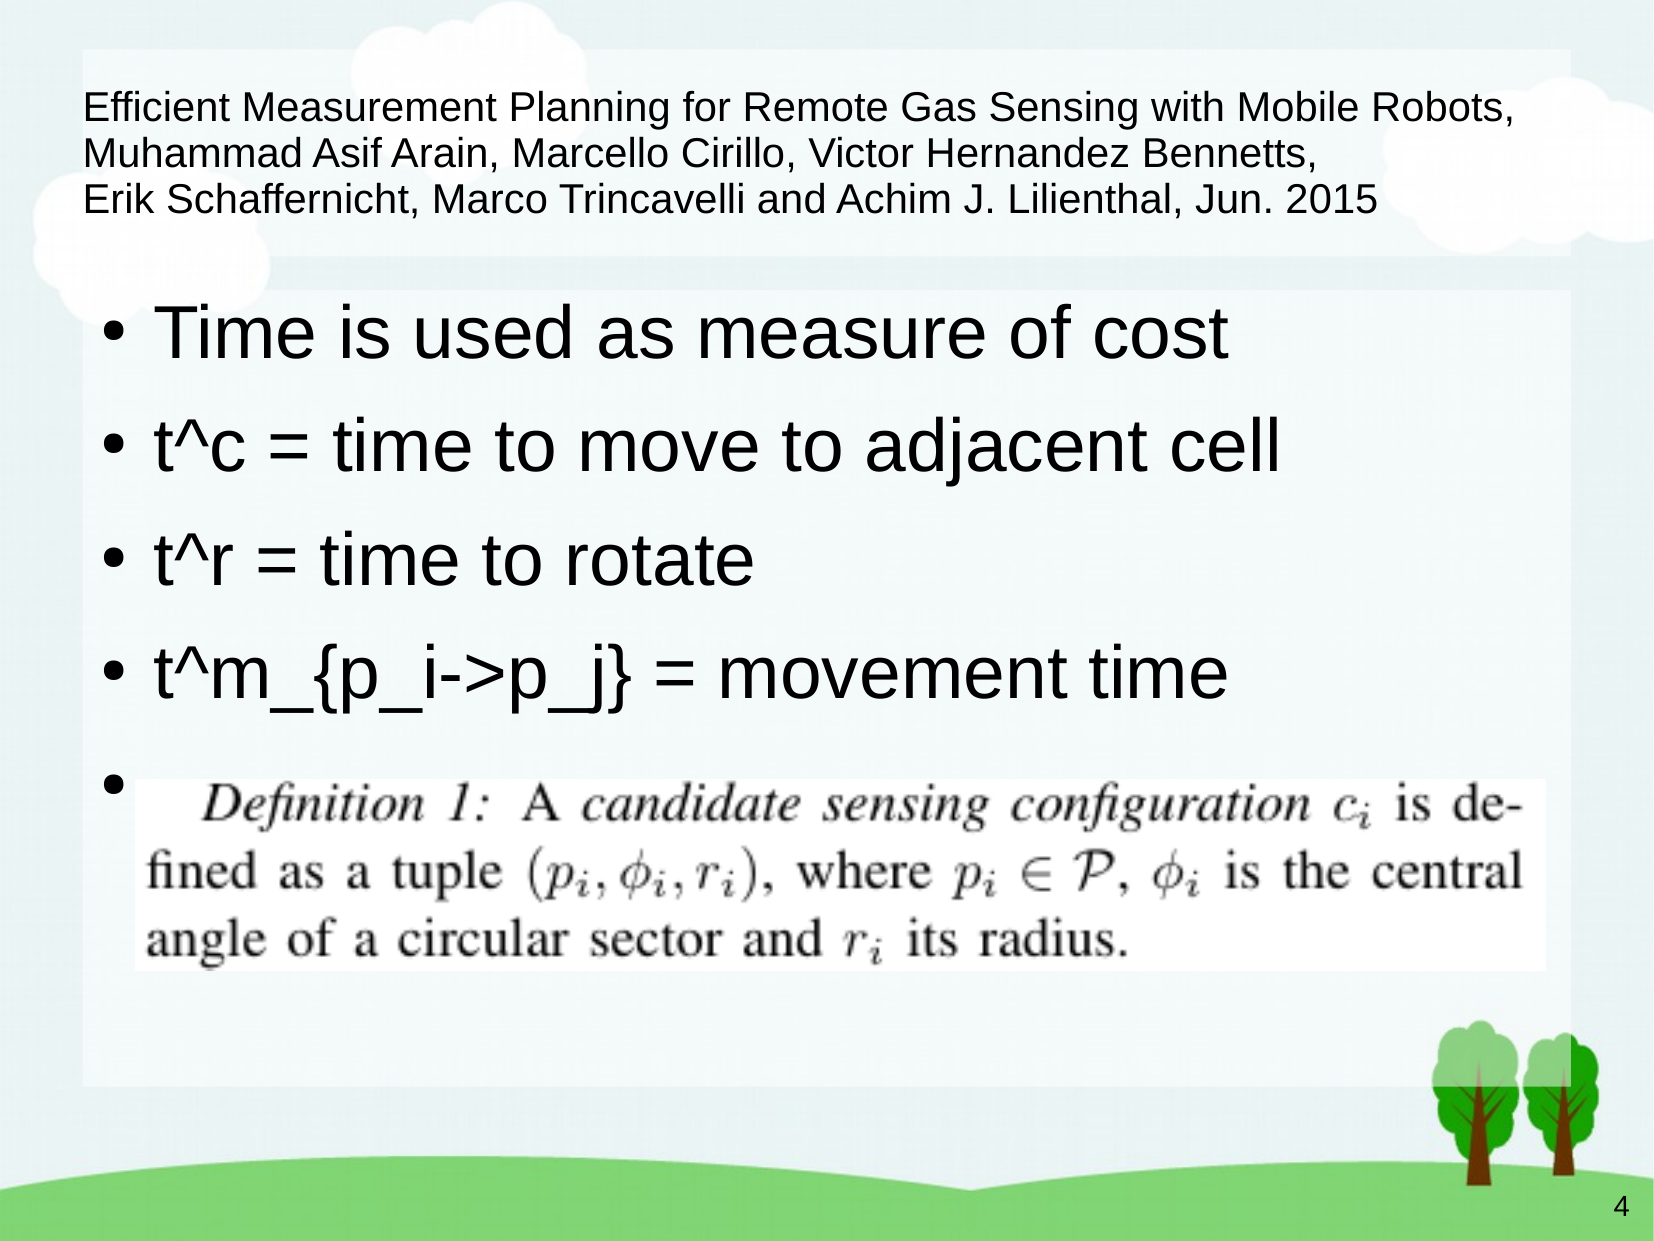

# Efficient Measurement Planning for Remote Gas Sensing with Mobile Robots, Muhammad Asif Arain, Marcello Cirillo, Victor Hernandez Bennetts, Erik Schaffernicht, Marco Trincavelli and Achim J. Lilienthal, Jun. 2015
Time is used as measure of cost
t^c = time to move to adjacent cell
t^r = time to rotate
t^m_{p_i->p_j} = movement time
4